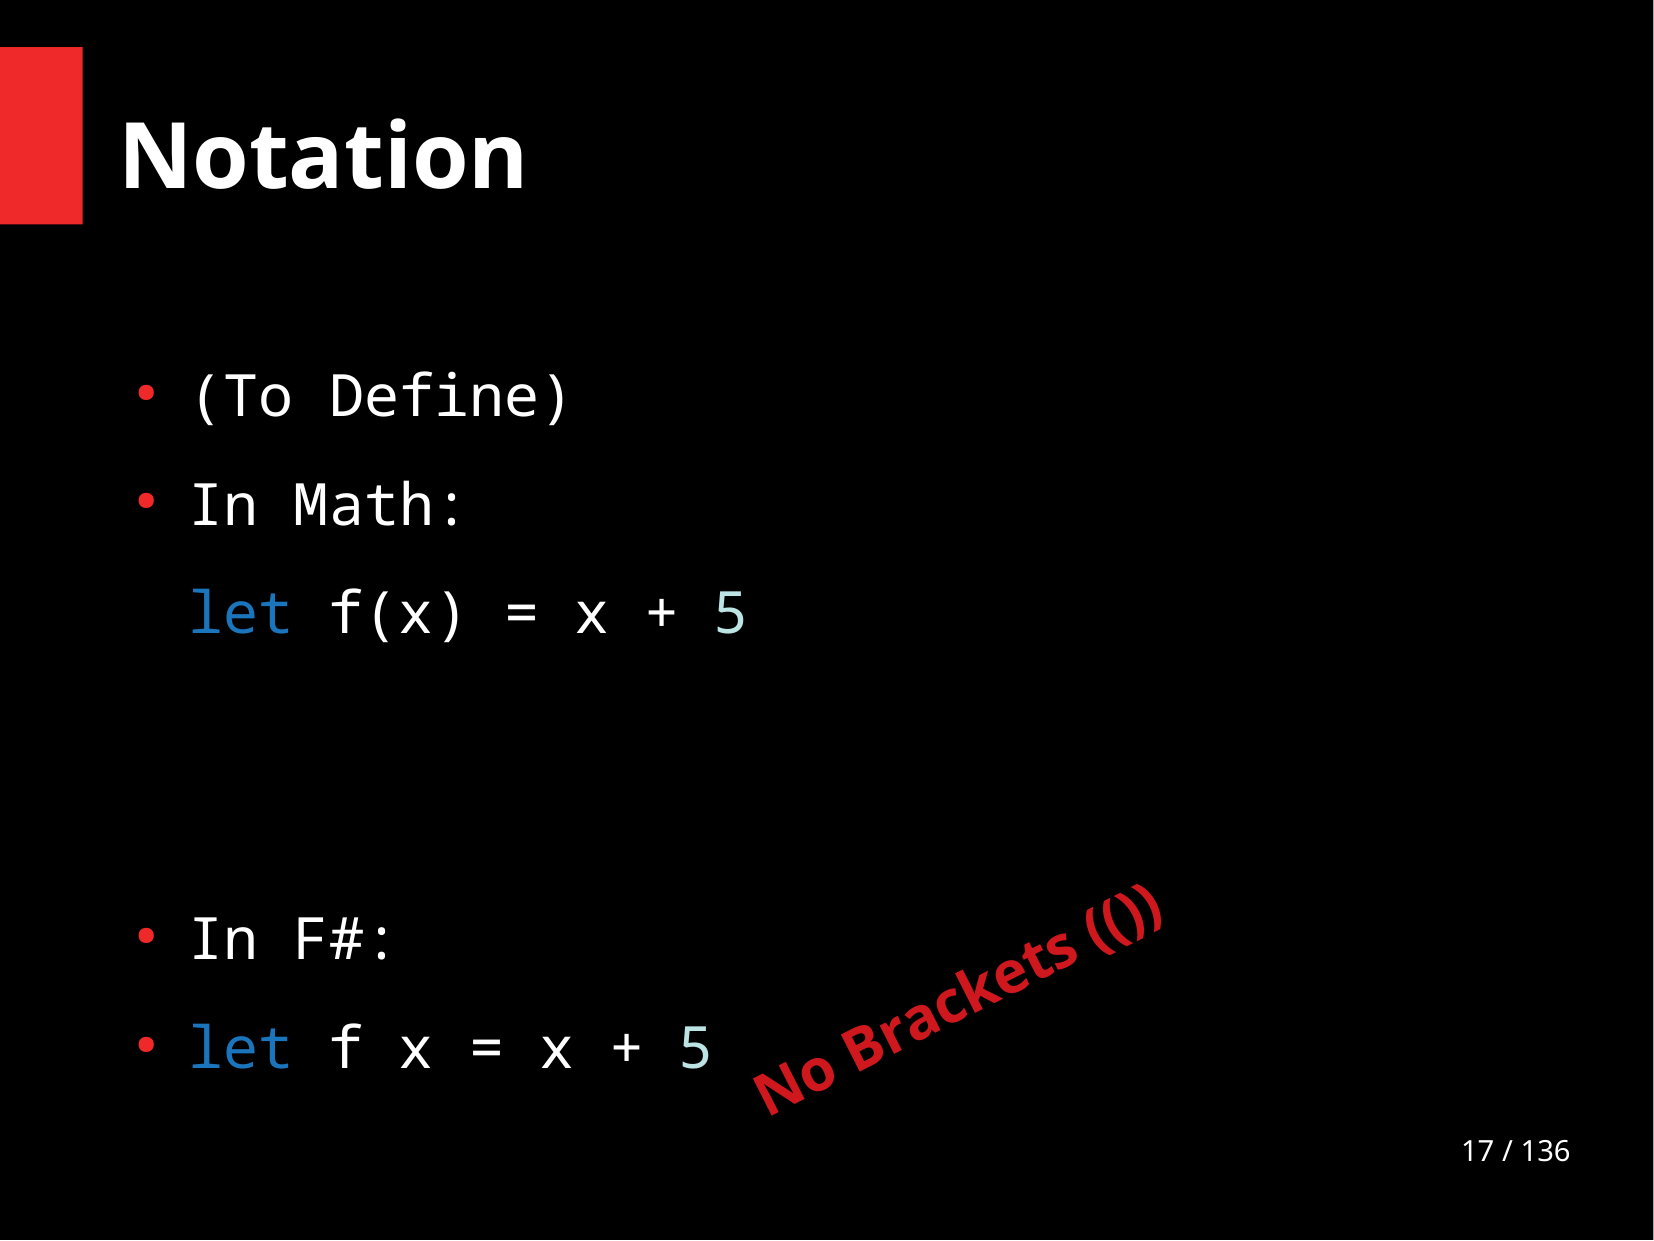

# Notation
(To Define)
In Math:
let f(x) = x + 5
In F#:
let f x = x + 5
No Brackets (())
17